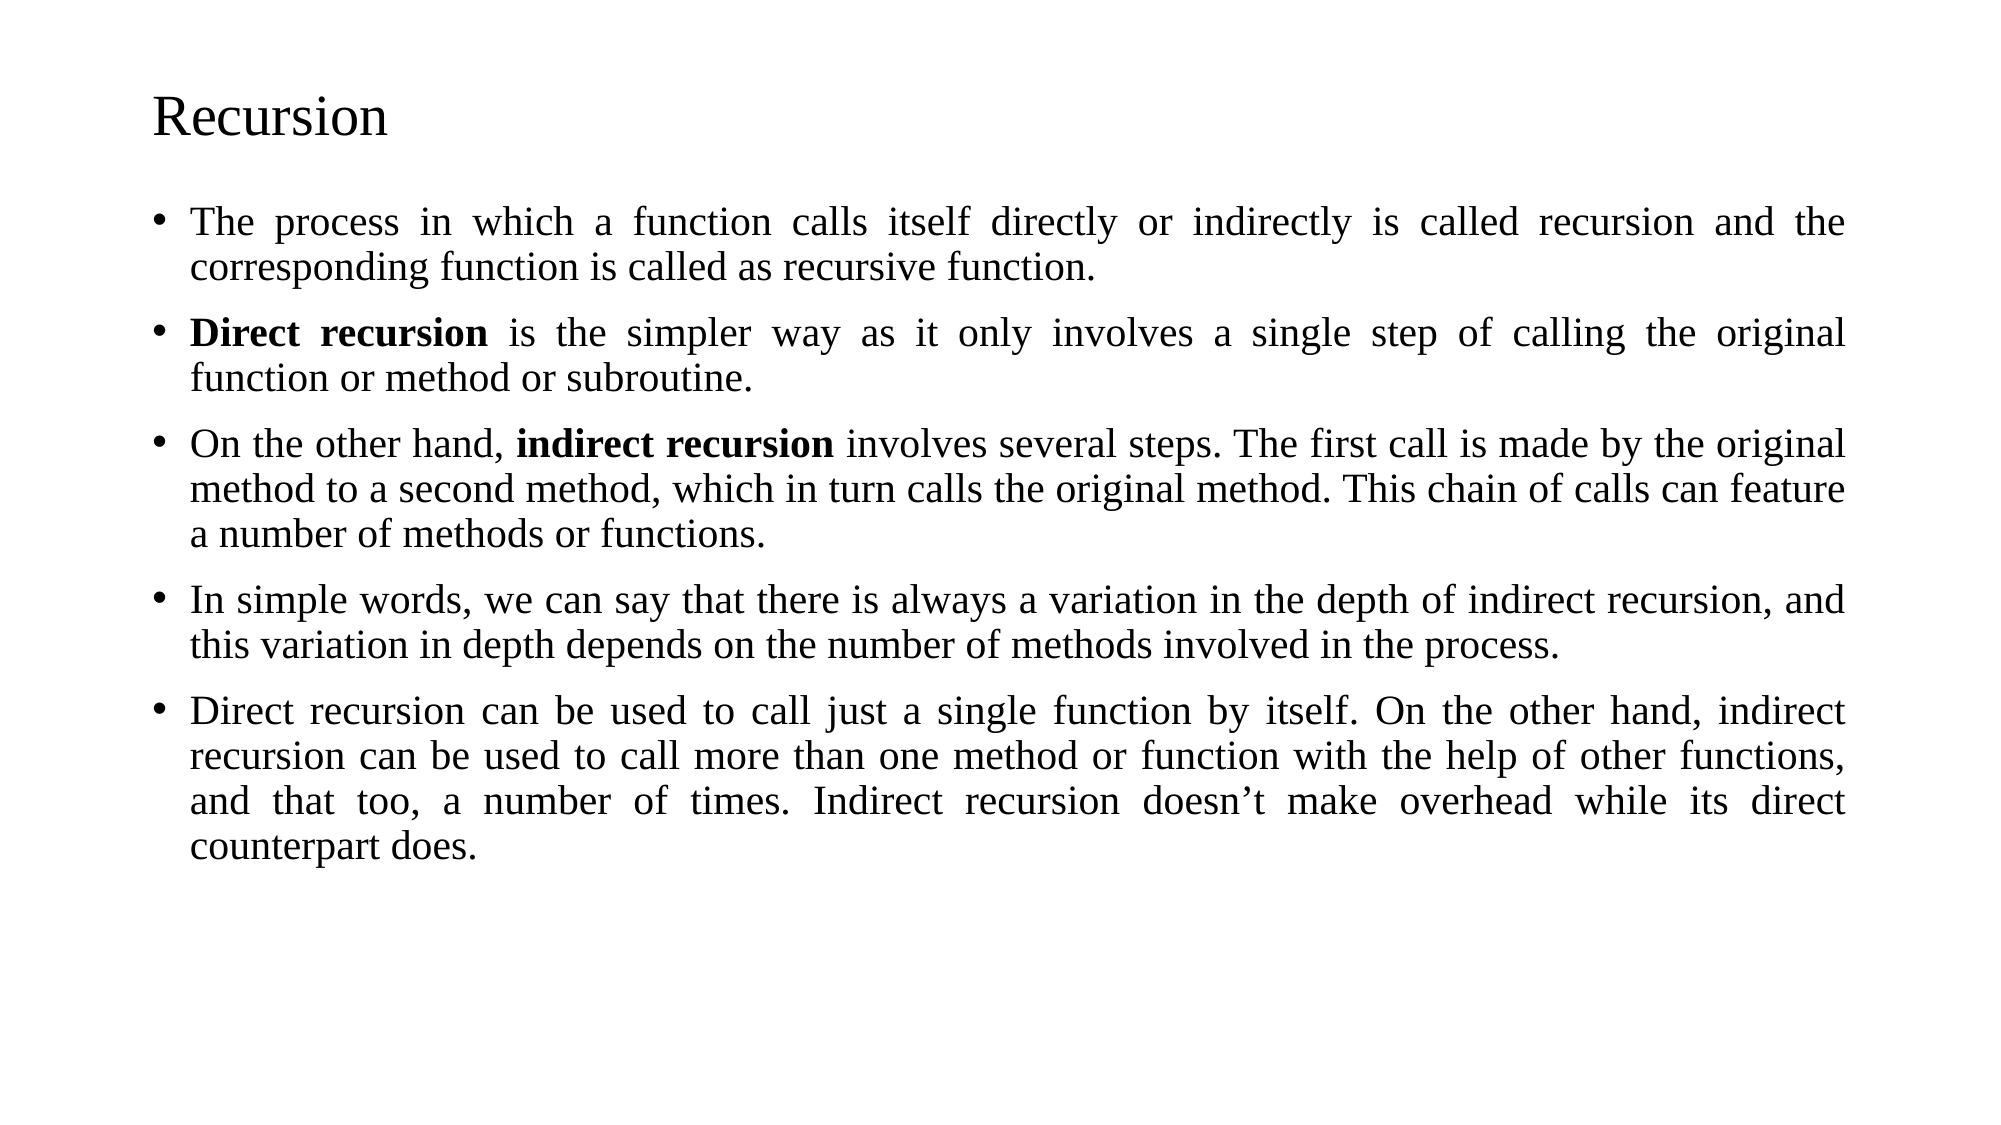

# Recursion
The process in which a function calls itself directly or indirectly is called recursion and the corresponding function is called as recursive function.
Direct recursion is the simpler way as it only involves a single step of calling the original function or method or subroutine.
On the other hand, indirect recursion involves several steps. The first call is made by the original method to a second method, which in turn calls the original method. This chain of calls can feature a number of methods or functions.
In simple words, we can say that there is always a variation in the depth of indirect recursion, and this variation in depth depends on the number of methods involved in the process.
Direct recursion can be used to call just a single function by itself. On the other hand, indirect recursion can be used to call more than one method or function with the help of other functions, and that too, a number of times. Indirect recursion doesn’t make overhead while its direct counterpart does.